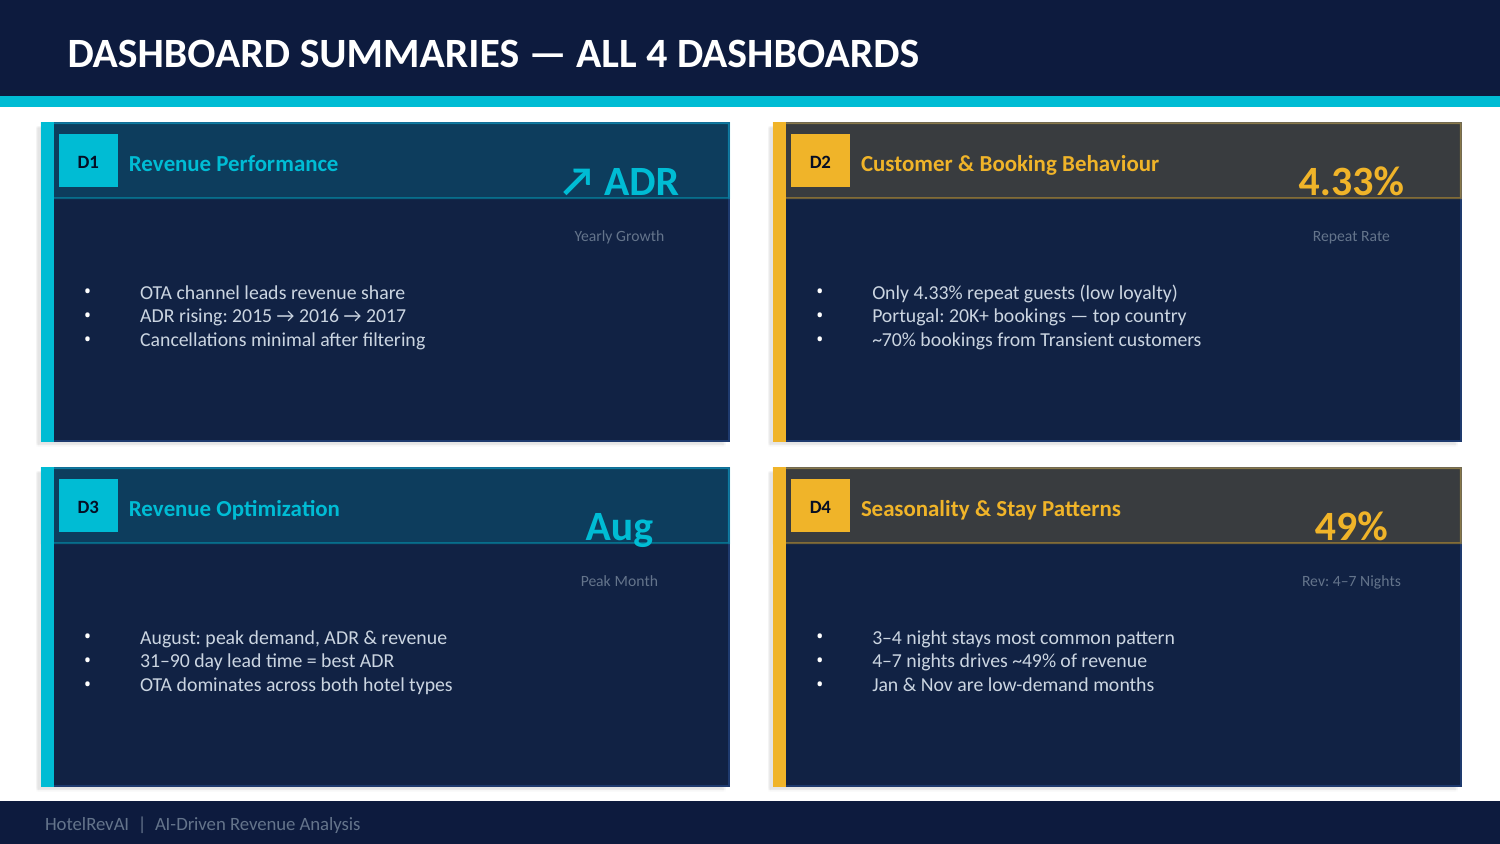

DASHBOARD SUMMARIES — ALL 4 DASHBOARDS
D1
↗ ADR
D2
4.33%
Revenue Performance
Customer & Booking Behaviour
OTA channel leads revenue share
ADR rising: 2015 → 2016 → 2017
Cancellations minimal after filtering
Only 4.33% repeat guests (low loyalty)
Portugal: 20K+ bookings — top country
~70% bookings from Transient customers
Yearly Growth
Repeat Rate
D3
Aug
D4
49%
Revenue Optimization
Seasonality & Stay Patterns
August: peak demand, ADR & revenue
31–90 day lead time = best ADR
OTA dominates across both hotel types
3–4 night stays most common pattern
4–7 nights drives ~49% of revenue
Jan & Nov are low-demand months
Peak Month
Rev: 4–7 Nights
HotelRevAI | AI-Driven Revenue Analysis